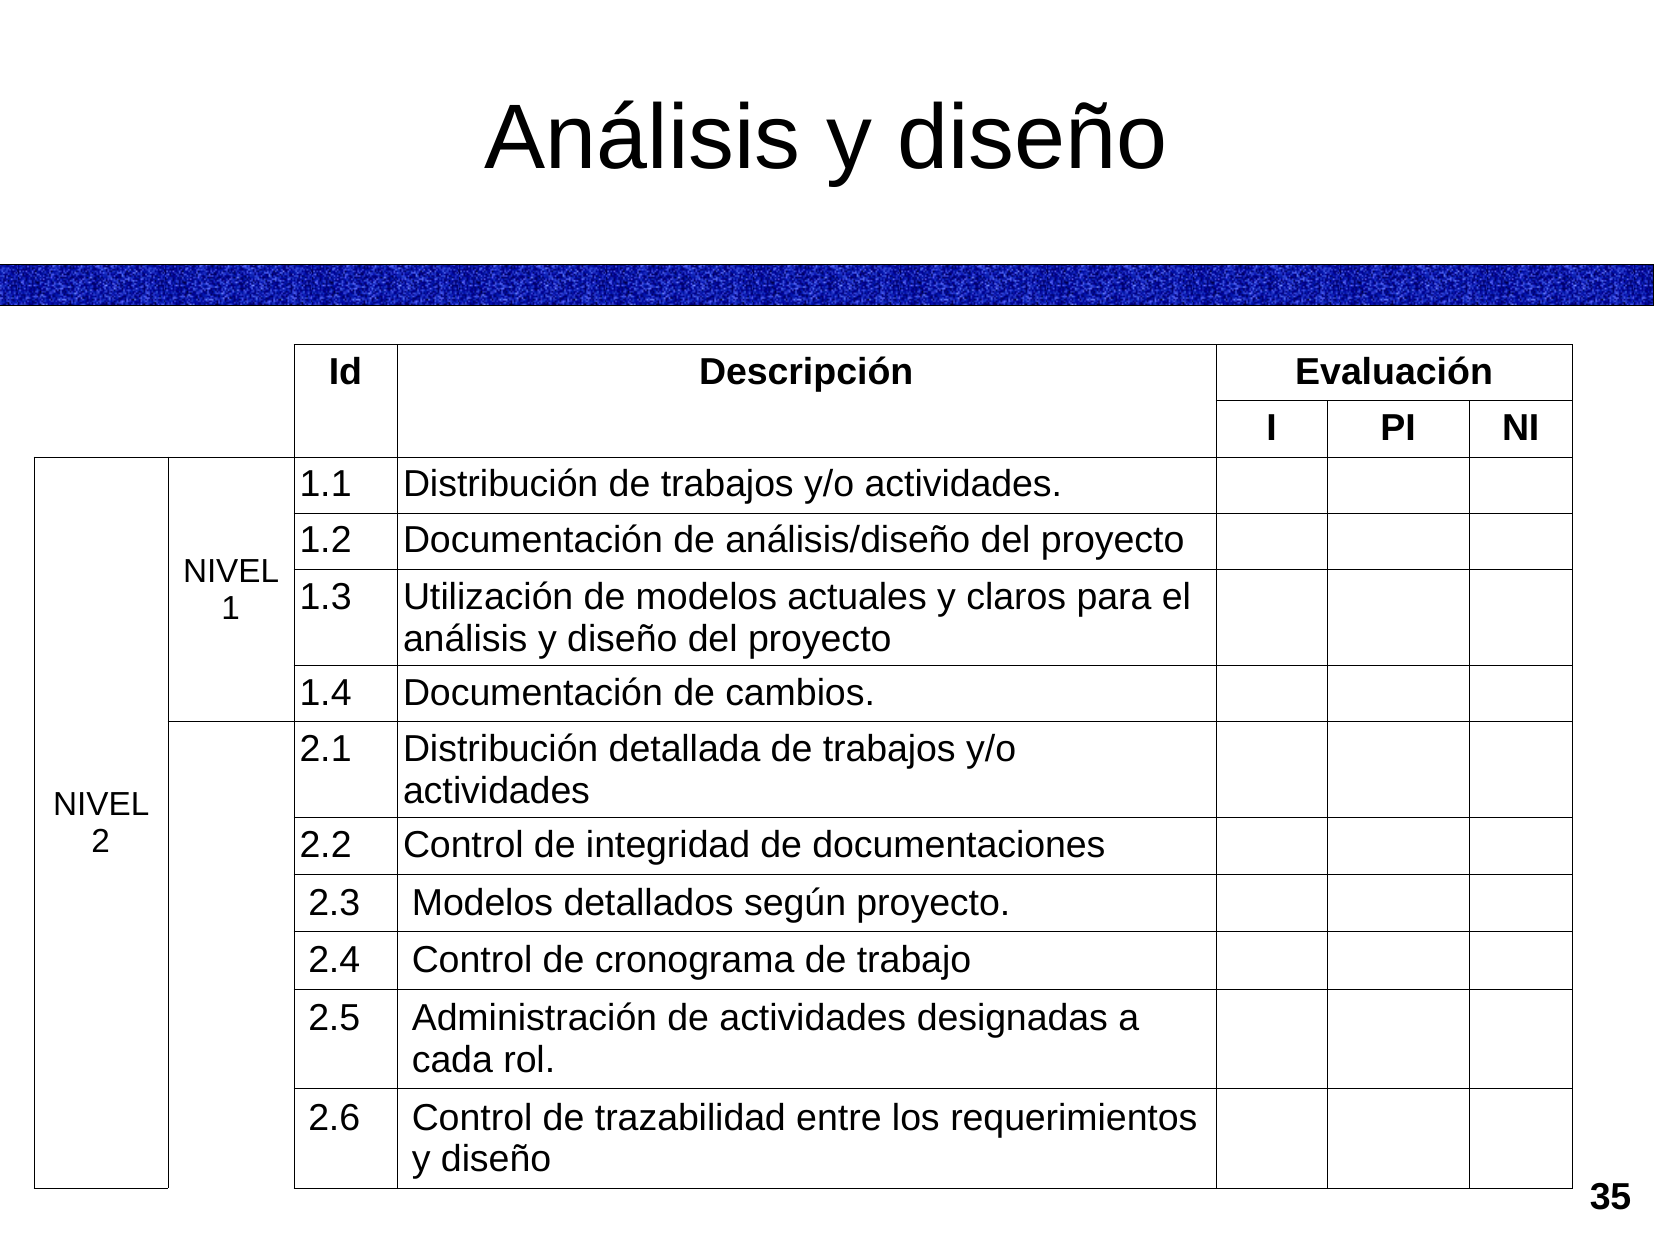

# Análisis y diseño
| | | Id | Descripción | Evaluación | | |
| --- | --- | --- | --- | --- | --- | --- |
| | | | | I | PI | NI |
| NIVEL 2 | NIVEL 1 | 1.1 | Distribución de trabajos y/o actividades. | | | |
| | | 1.2 | Documentación de análisis/diseño del proyecto | | | |
| | | 1.3 | Utilización de modelos actuales y claros para el análisis y diseño del proyecto | | | |
| | | 1.4 | Documentación de cambios. | | | |
| | | 2.1 | Distribución detallada de trabajos y/o actividades | | | |
| | | 2.2 | Control de integridad de documentaciones | | | |
| | | 2.3 | Modelos detallados según proyecto. | | | |
| | | 2.4 | Control de cronograma de trabajo | | | |
| | | 2.5 | Administración de actividades designadas a cada rol. | | | |
| | | 2.6 | Control de trazabilidad entre los requerimientos y diseño | | | |